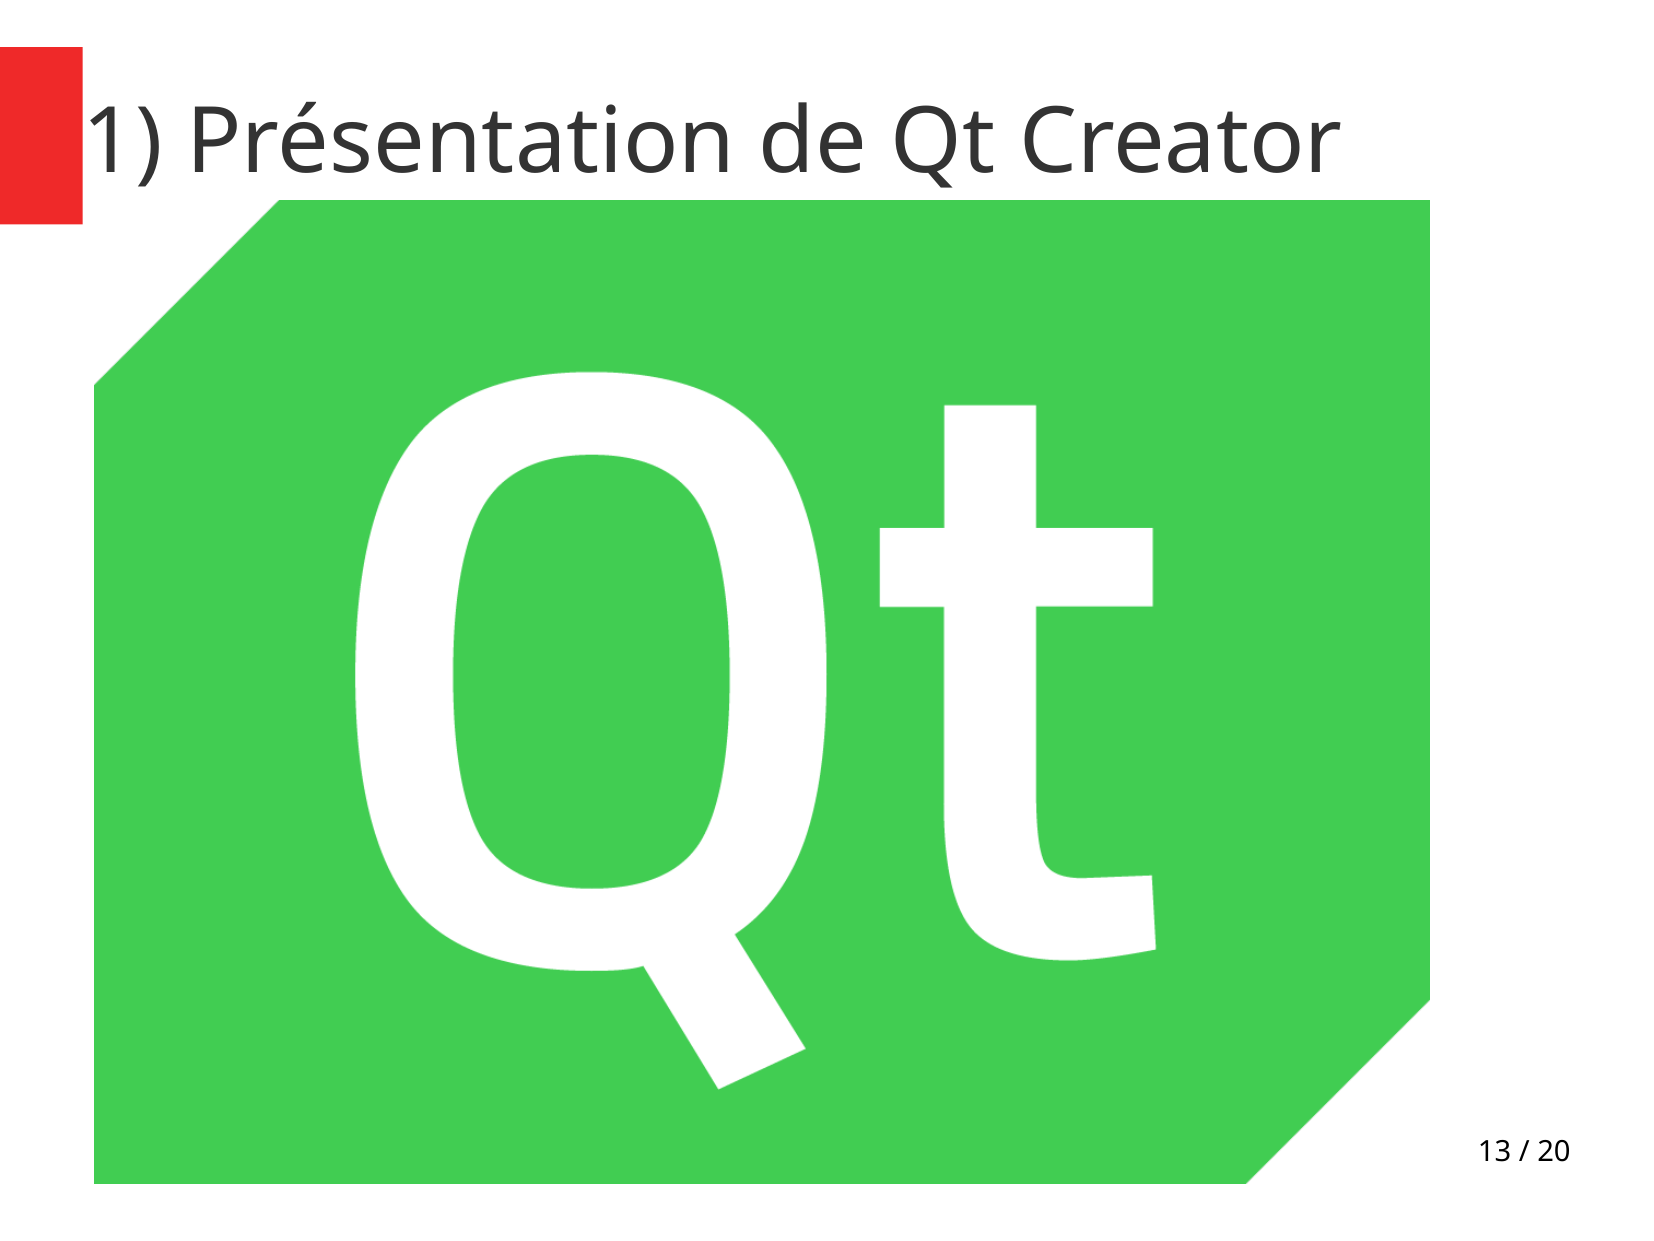

# 1) Présentation de Qt Creator
13